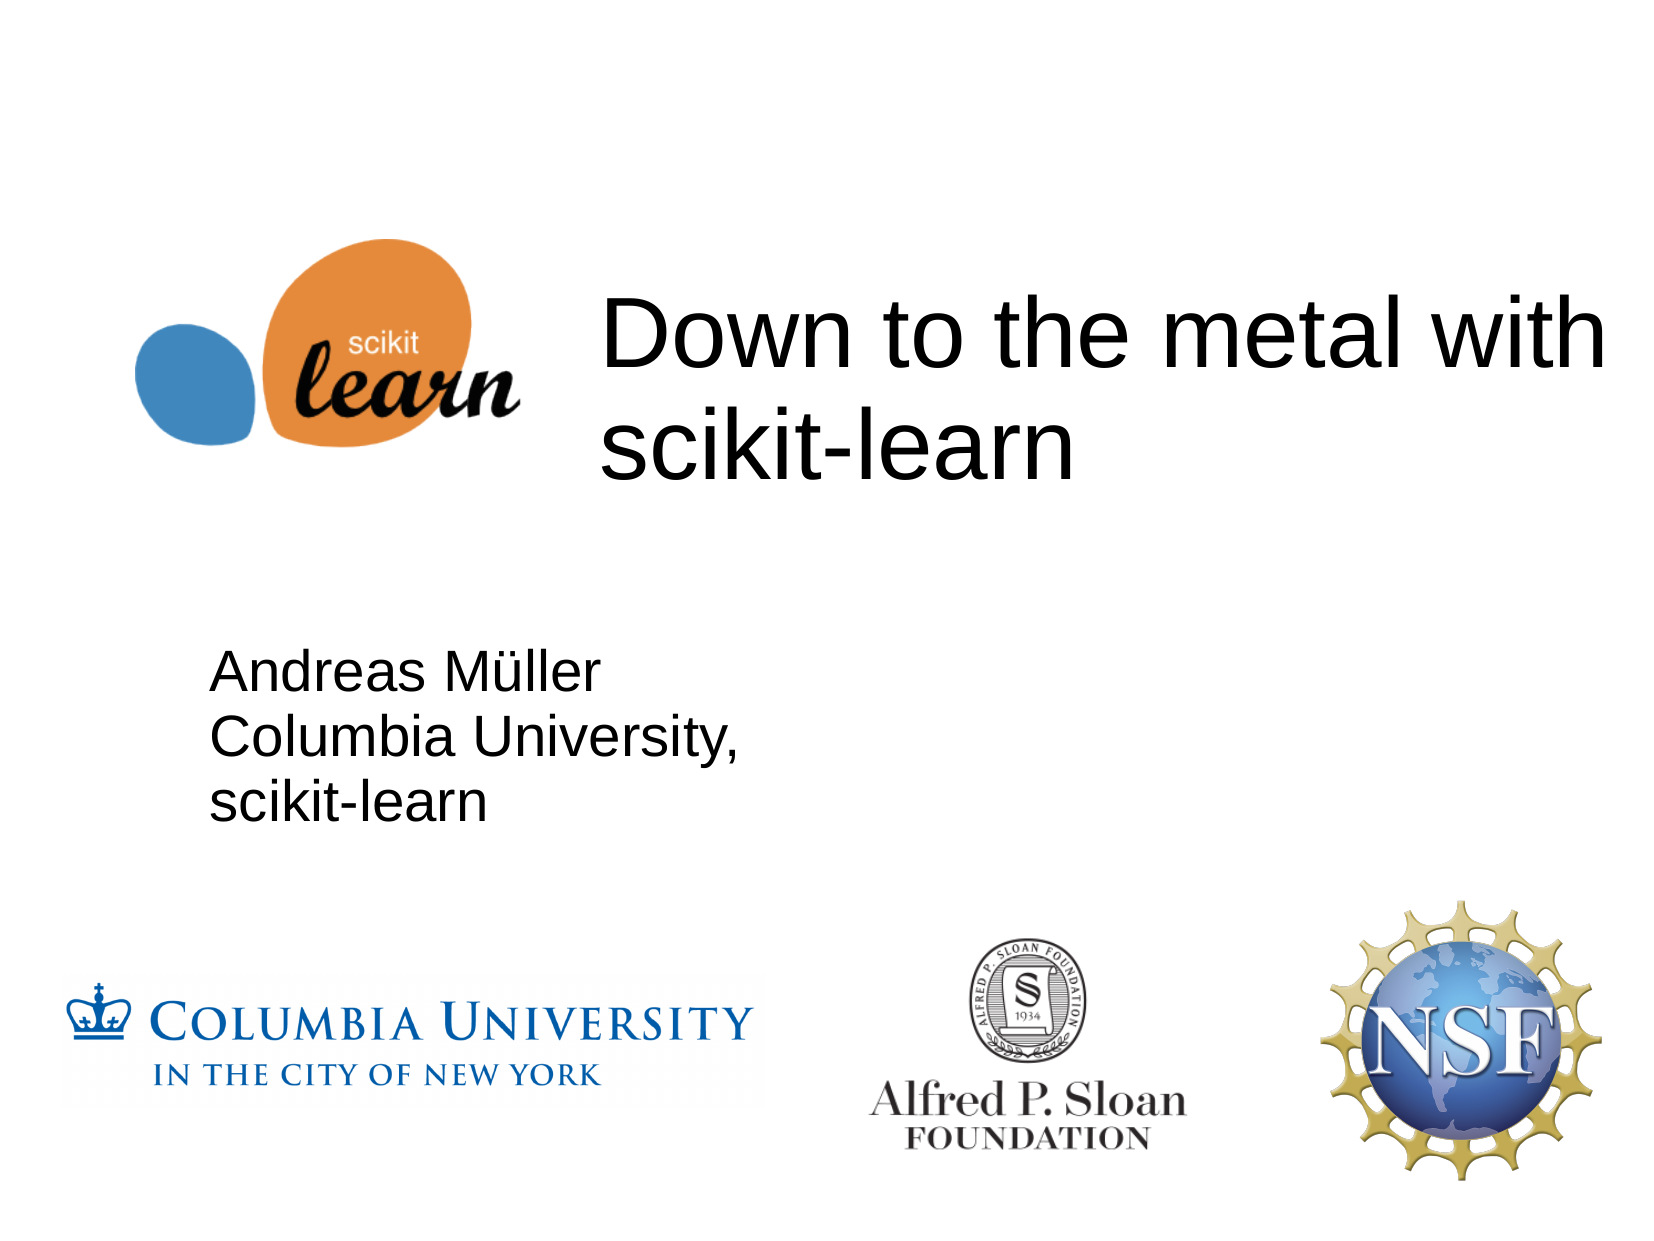

Down to the metal with
scikit-learn
Andreas Müller
Columbia University, scikit-learn